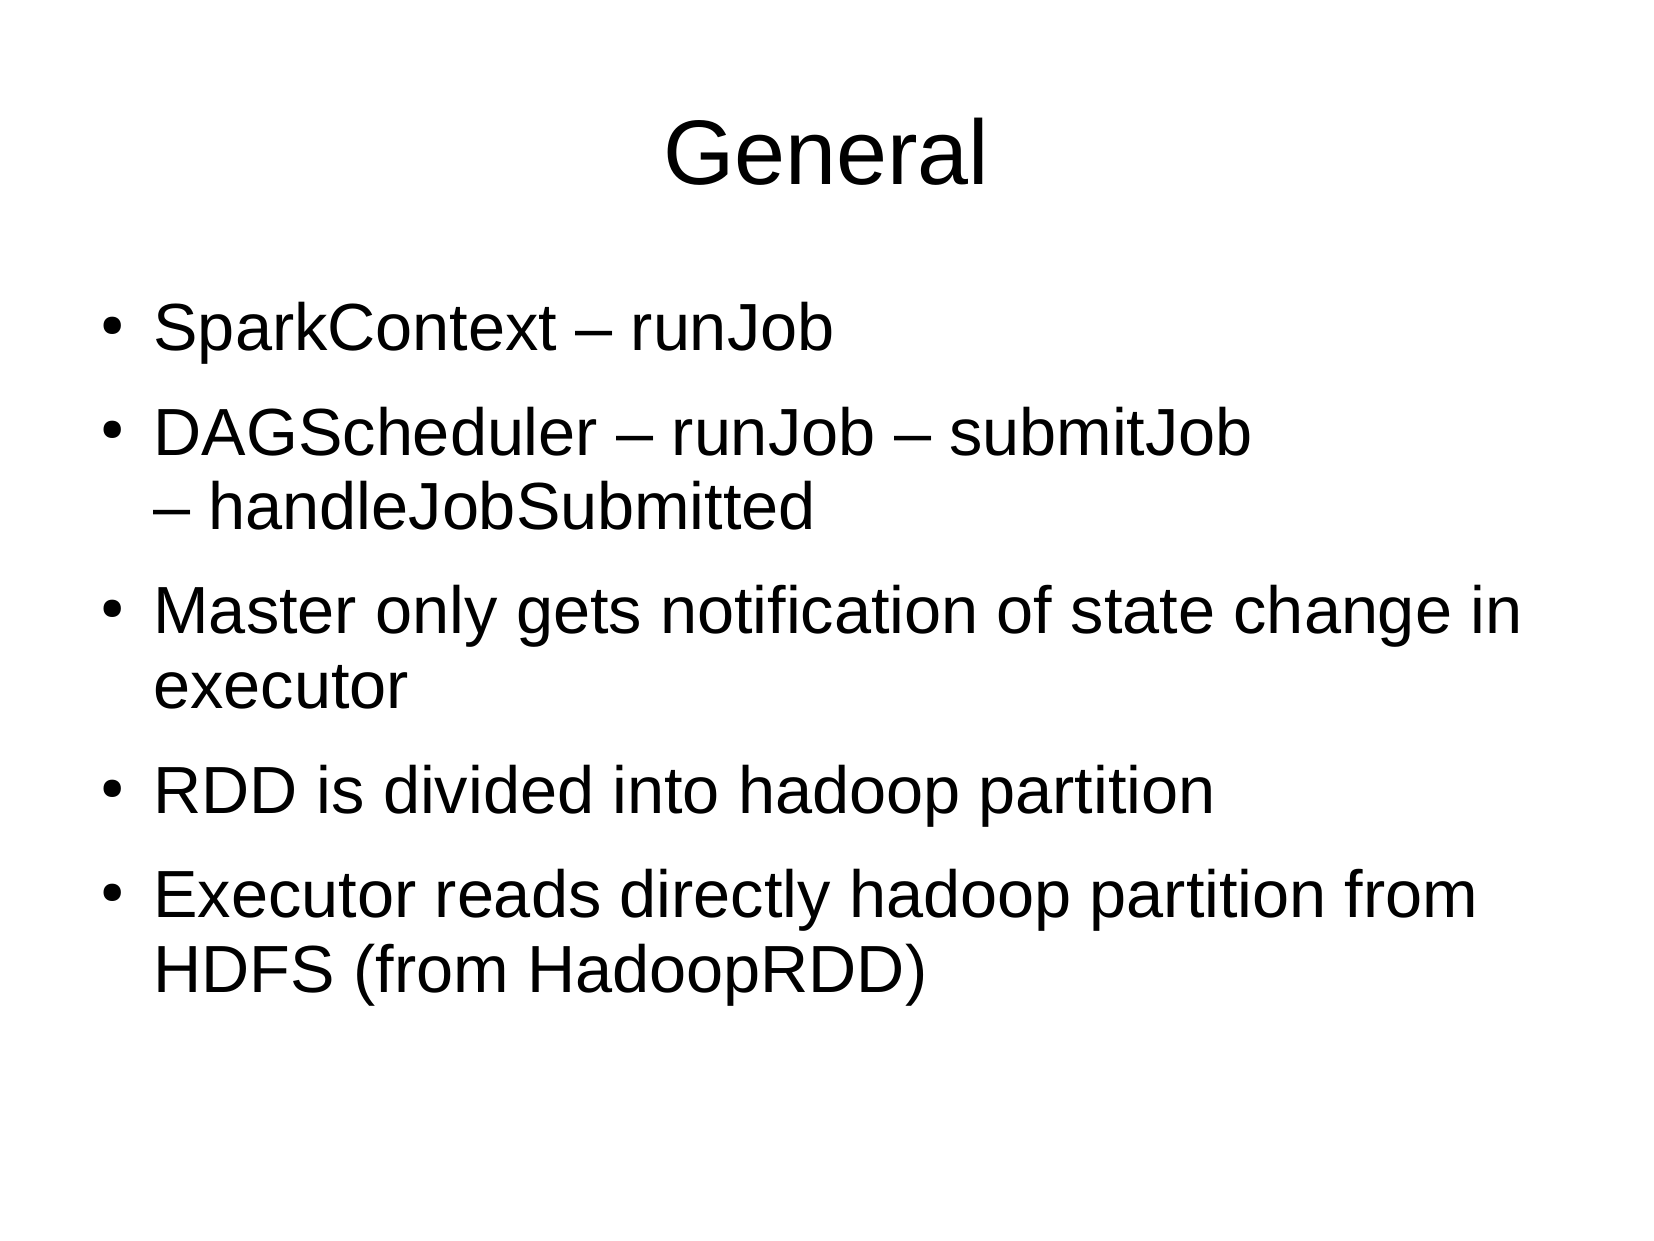

# General
SparkContext – runJob
DAGScheduler – runJob – submitJob
– handleJobSubmitted
Master only gets notification of state change in executor
RDD is divided into hadoop partition
Executor reads directly hadoop partition from HDFS (from HadoopRDD)